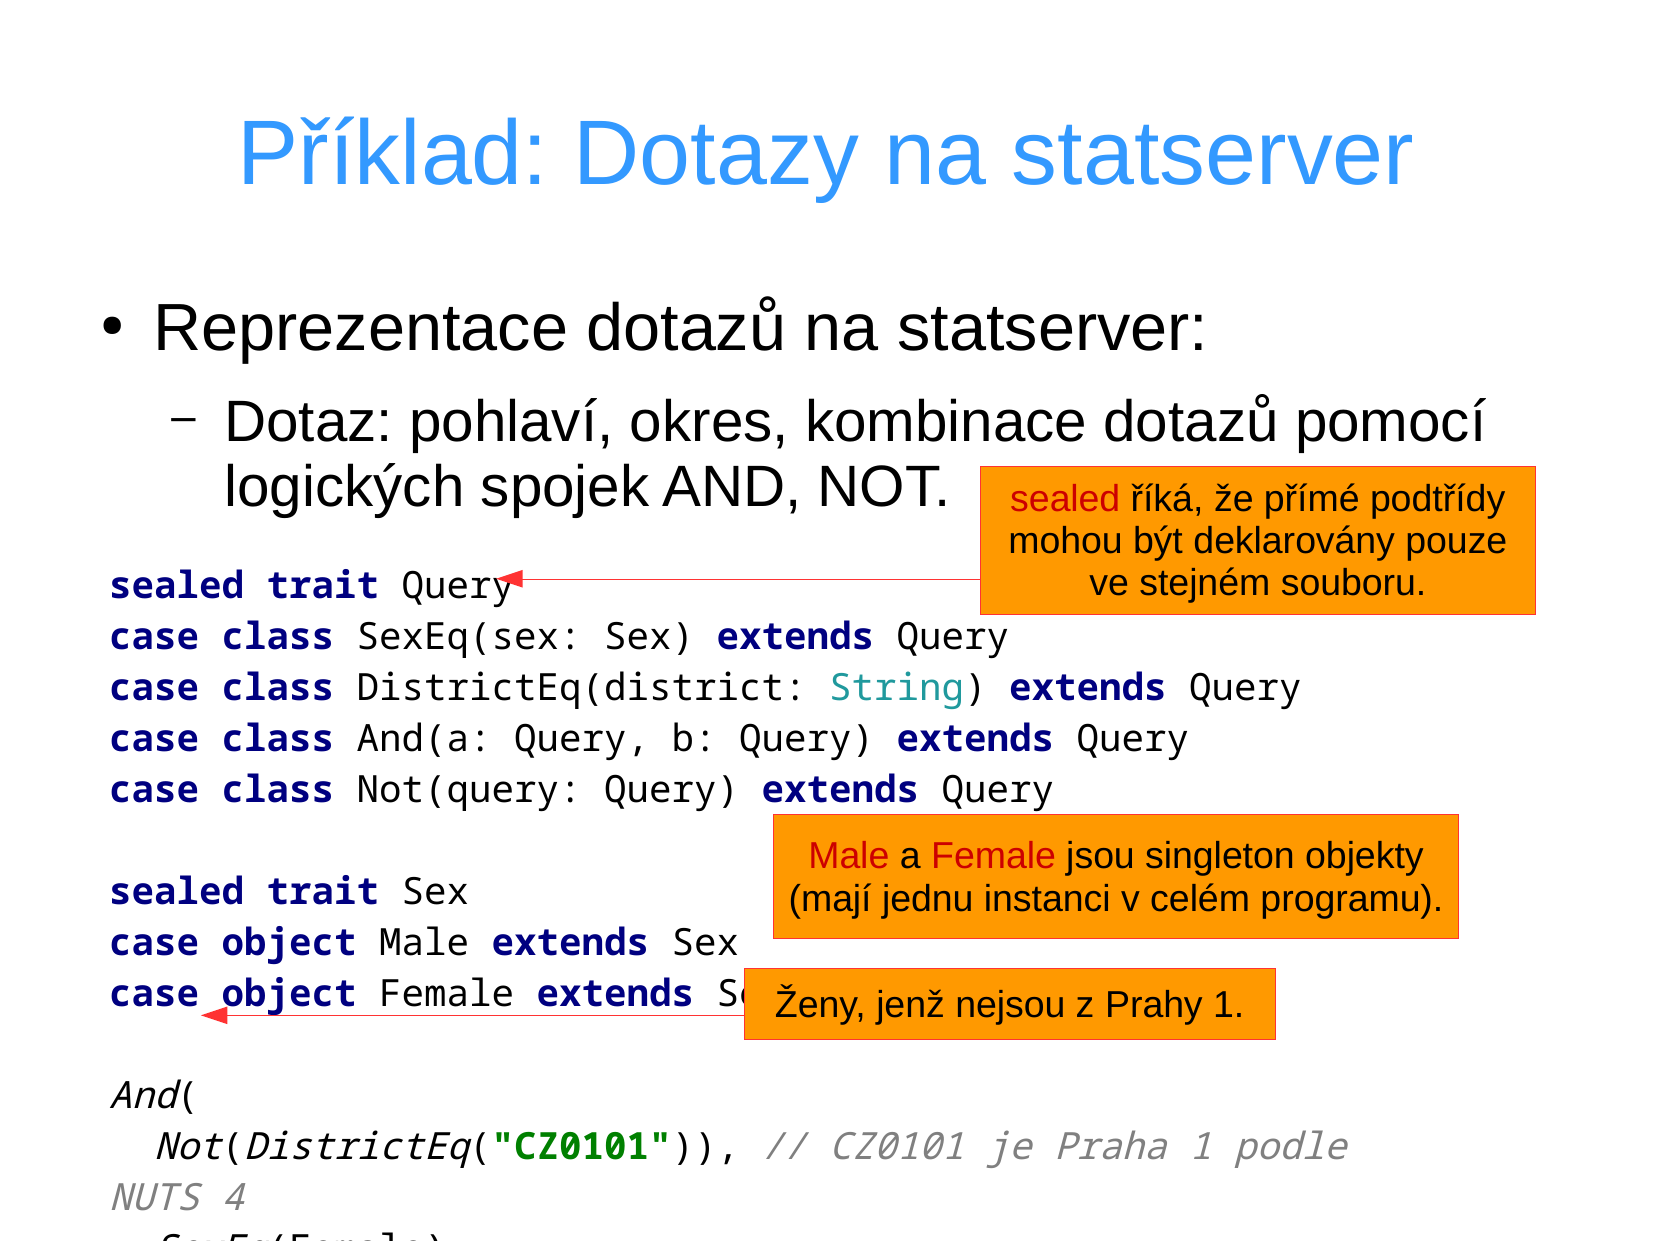

# Příklad: Dotazy na statserver
Reprezentace dotazů na statserver:
Dotaz: pohlaví, okres, kombinace dotazů pomocí logických spojek AND, NOT.
sealed říká, že přímé podtřídy
mohou být deklarovány pouze
ve stejném souboru.
sealed trait Query
case class SexEq(sex: Sex) extends Query
case class DistrictEq(district: String) extends Query
case class And(a: Query, b: Query) extends Query
case class Not(query: Query) extends Query
sealed trait Sex
case object Male extends Sex
case object Female extends Sex
And(
 Not(DistrictEq("CZ0101")), // CZ0101 je Praha 1 podle NUTS 4
 SexEq(Female)
)
Male a Female jsou singleton objekty
(mají jednu instanci v celém programu).
Ženy, jenž nejsou z Prahy 1.